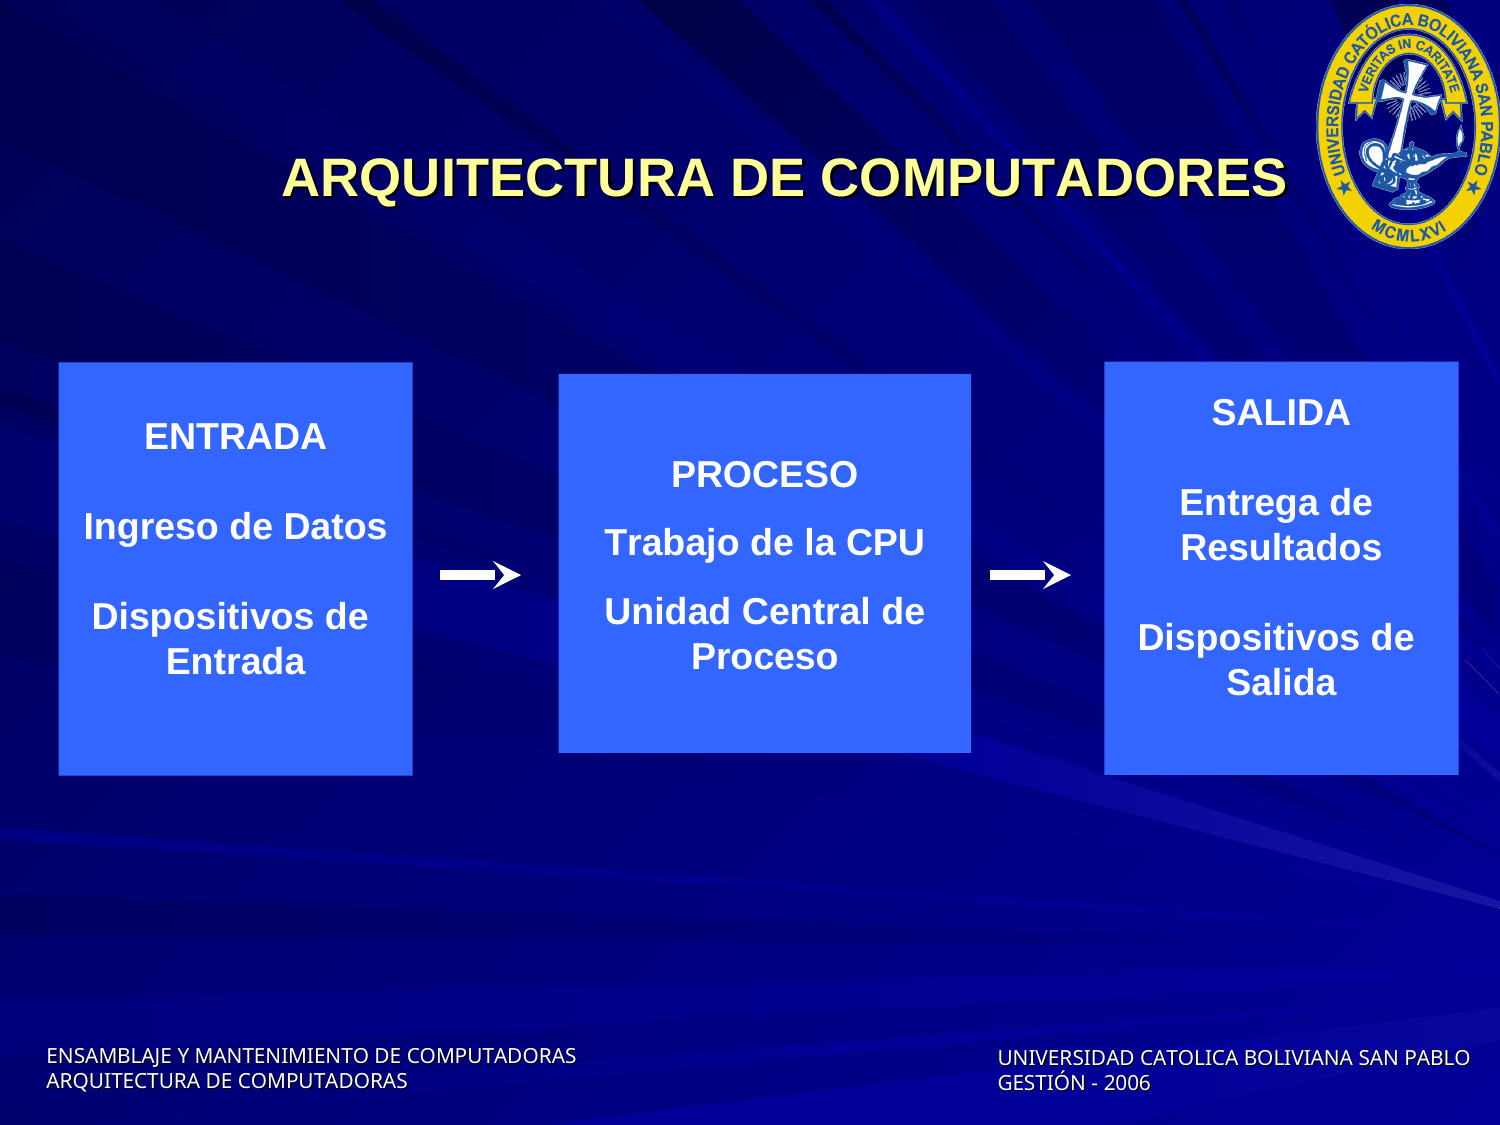

ARQUITECTURA DE COMPUTADORES
SALIDA
Entrega de
Resultados
Dispositivos de
Salida
ENTRADA
Ingreso de Datos
Dispositivos de
Entrada
PROCESO
Trabajo de la CPU
Unidad Central de Proceso